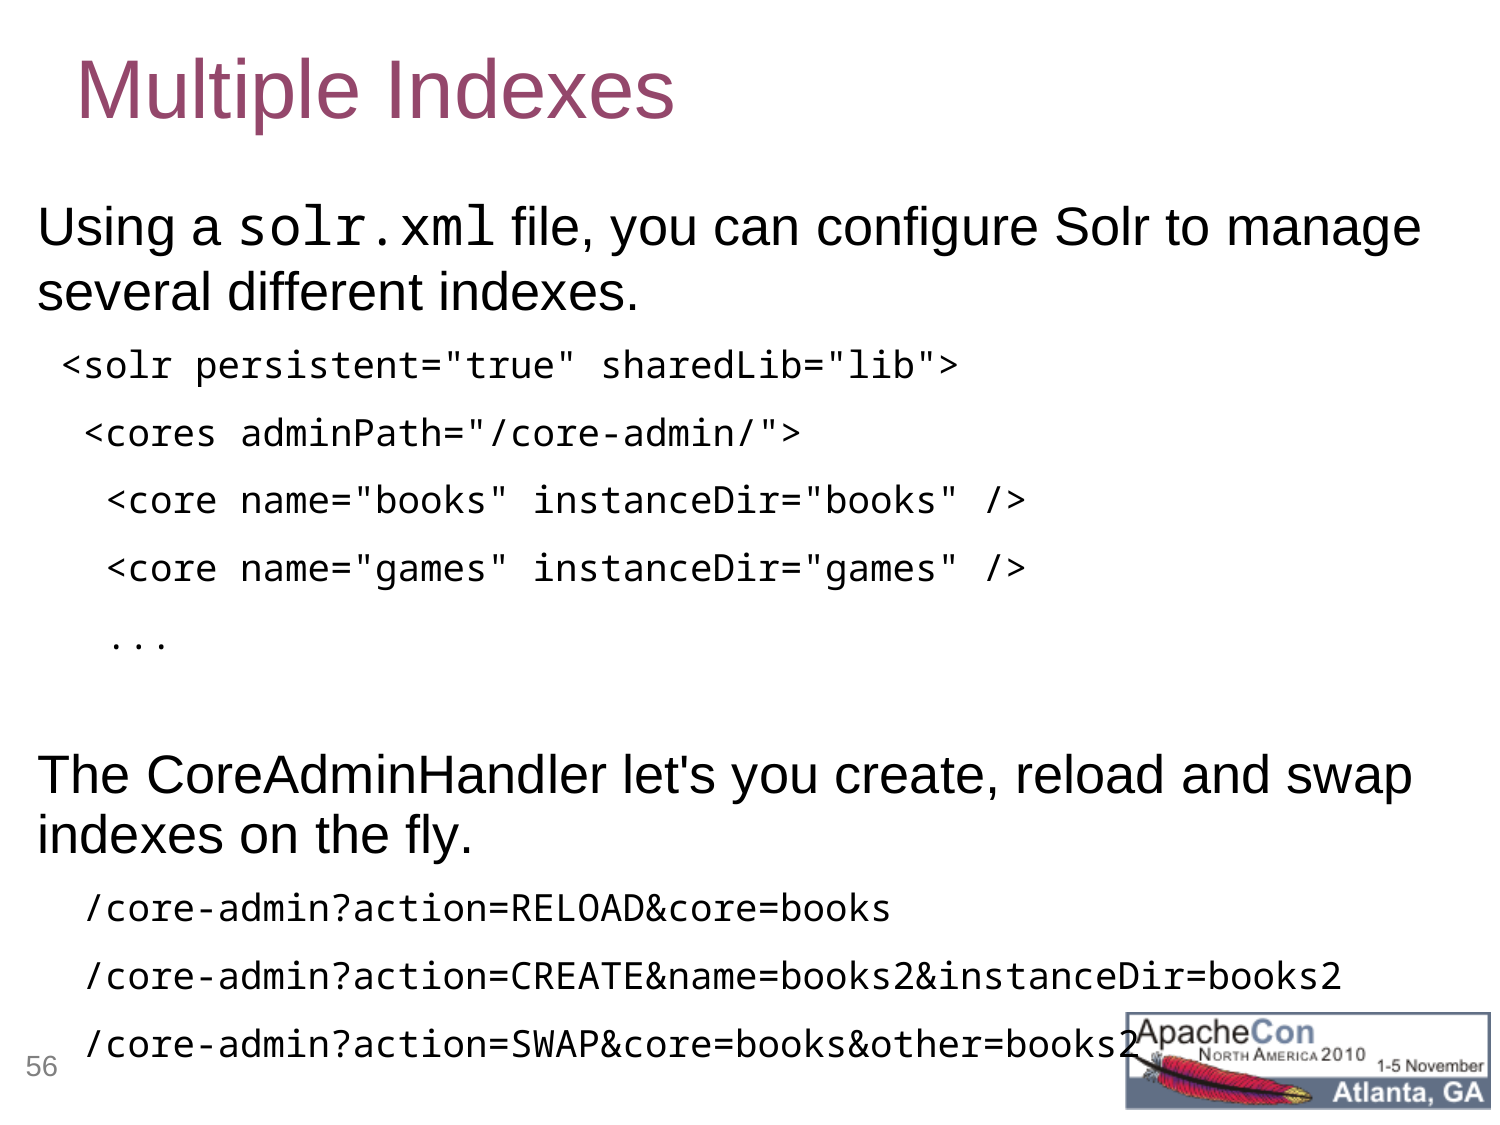

# Multiple Indexes
Using a solr.xml file, you can configure Solr to manage several different indexes.
 <solr persistent="true" sharedLib="lib">
 <cores adminPath="/core-admin/">
 <core name="books" instanceDir="books" />
 <core name="games" instanceDir="games" />
 ...
The CoreAdminHandler let's you create, reload and swap indexes on the fly.
 /core-admin?action=RELOAD&core=books
 /core-admin?action=CREATE&name=books2&instanceDir=books2
 /core-admin?action=SWAP&core=books&other=books2
56